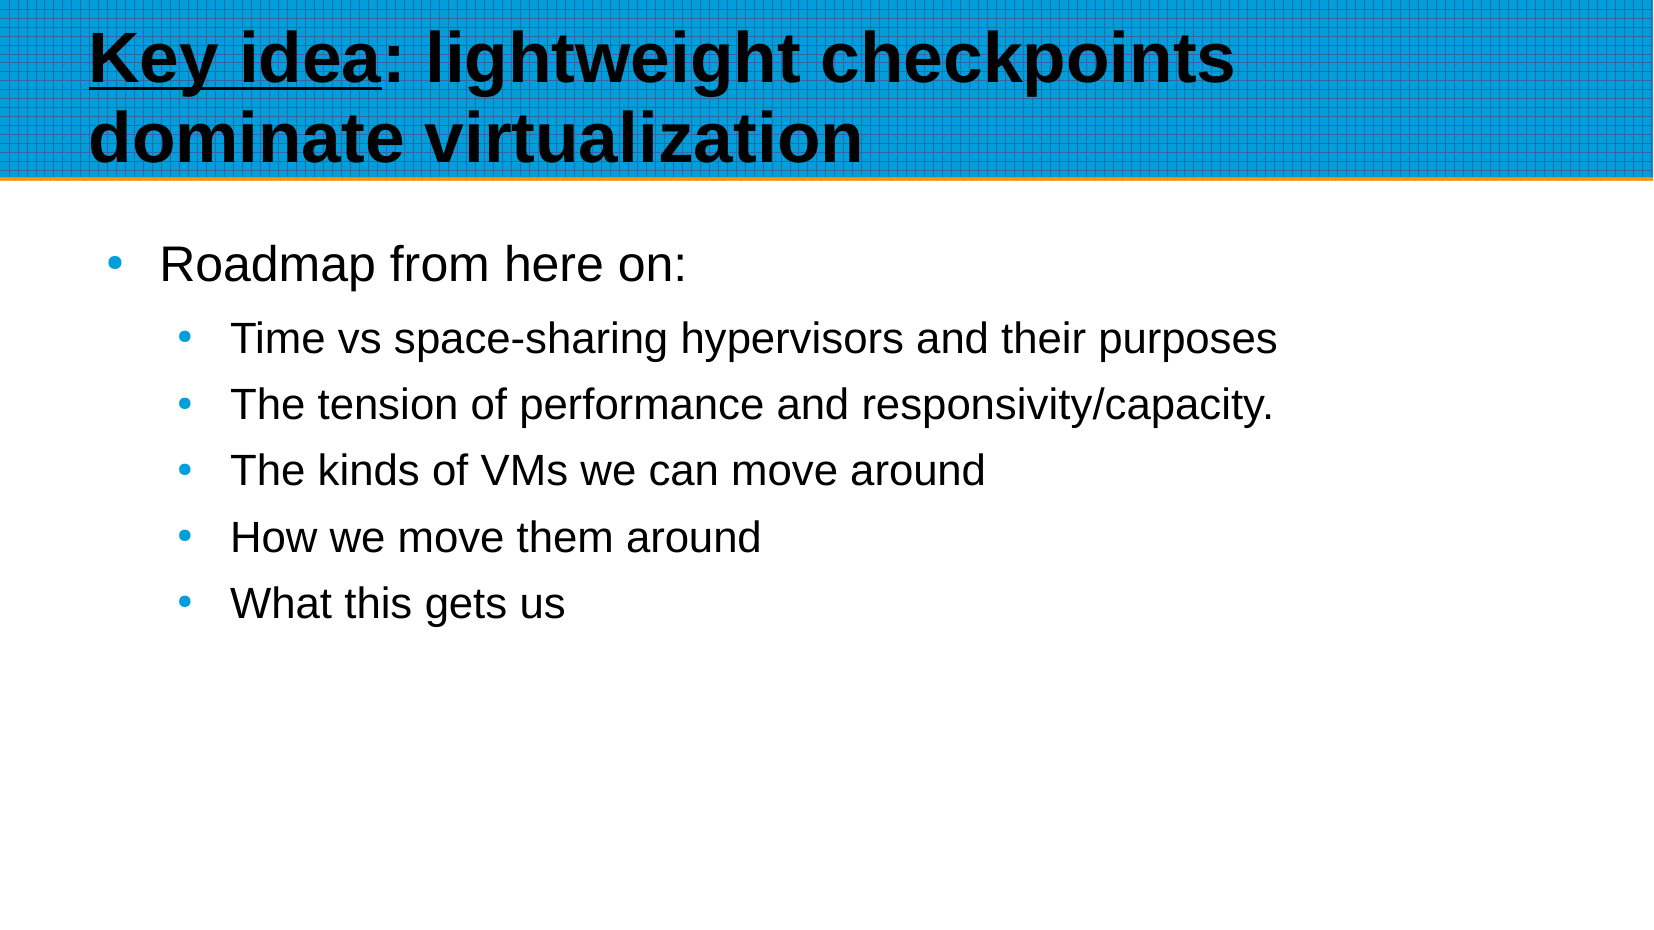

# Key idea: lightweight checkpoints dominate virtualization
Roadmap from here on:
Time vs space-sharing hypervisors and their purposes
The tension of performance and responsivity/capacity.
The kinds of VMs we can move around
How we move them around
What this gets us